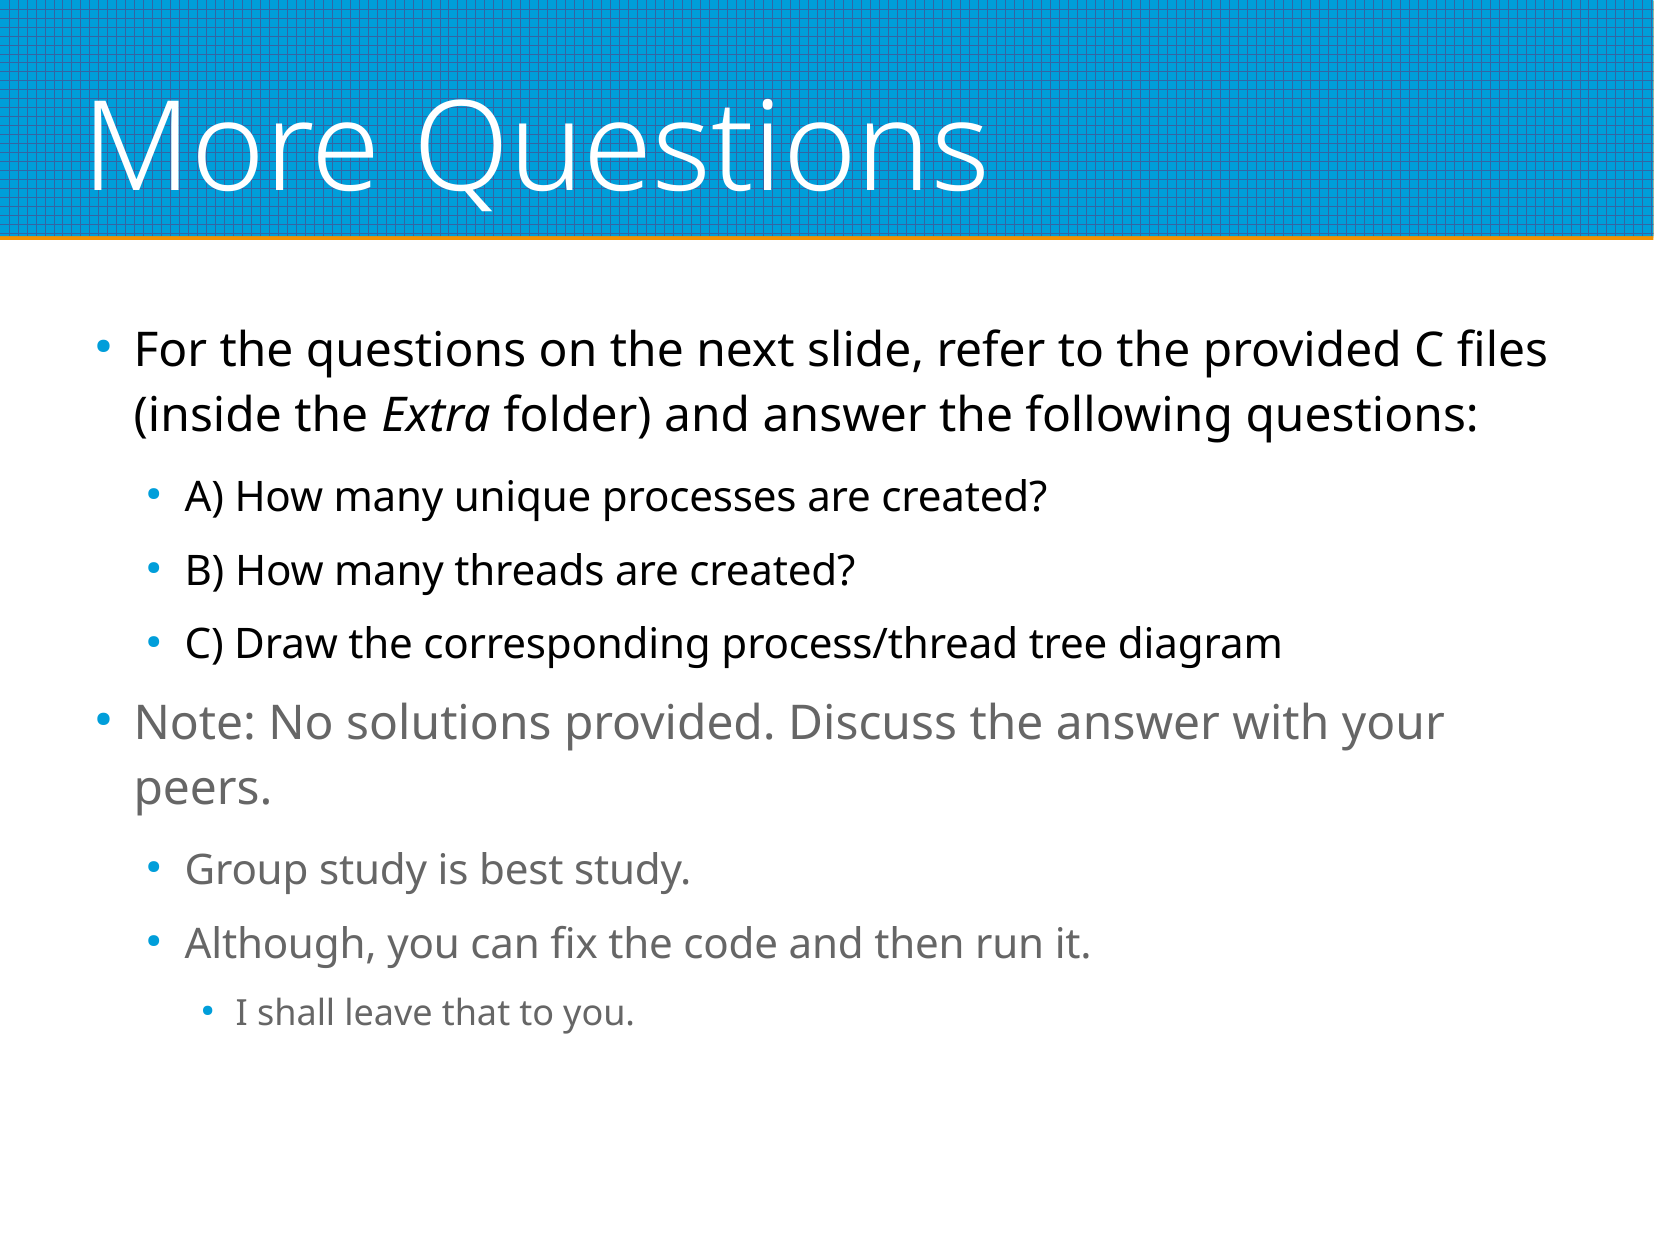

# More Questions
For the questions on the next slide, refer to the provided C files (inside the Extra folder) and answer the following questions:
A) How many unique processes are created?
B) How many threads are created?
C) Draw the corresponding process/thread tree diagram
Note: No solutions provided. Discuss the answer with your peers.
Group study is best study.
Although, you can fix the code and then run it.
I shall leave that to you.